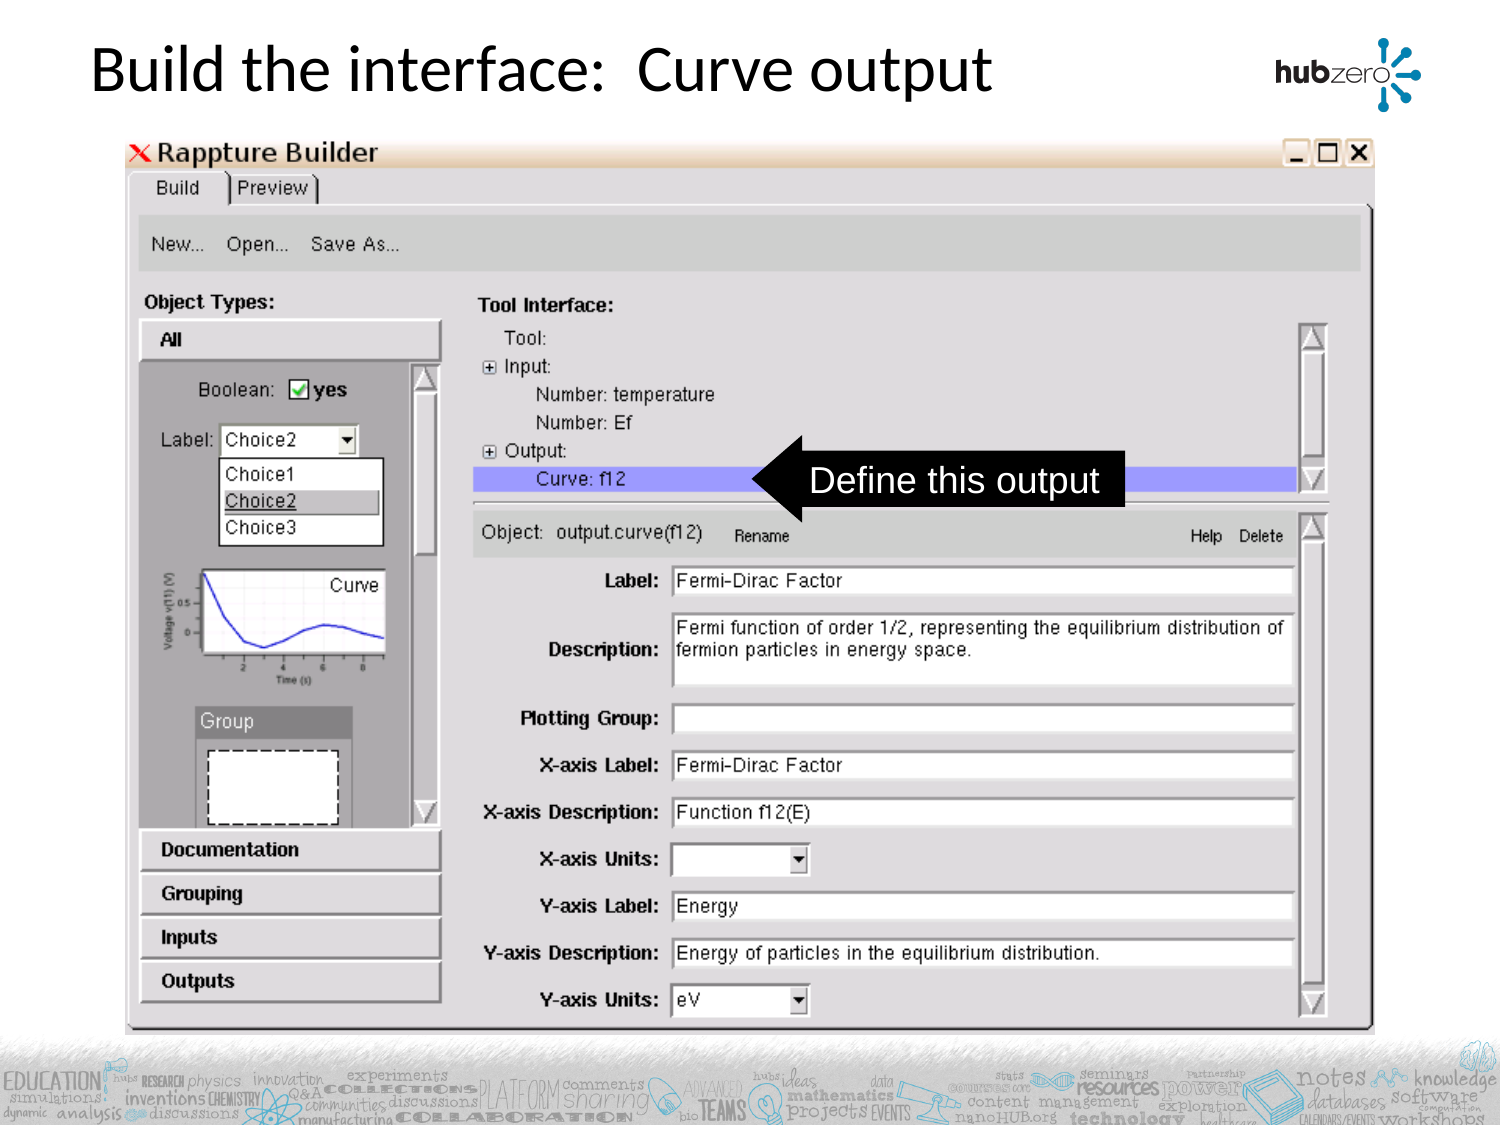

Build the interface: Curve output
Define this output